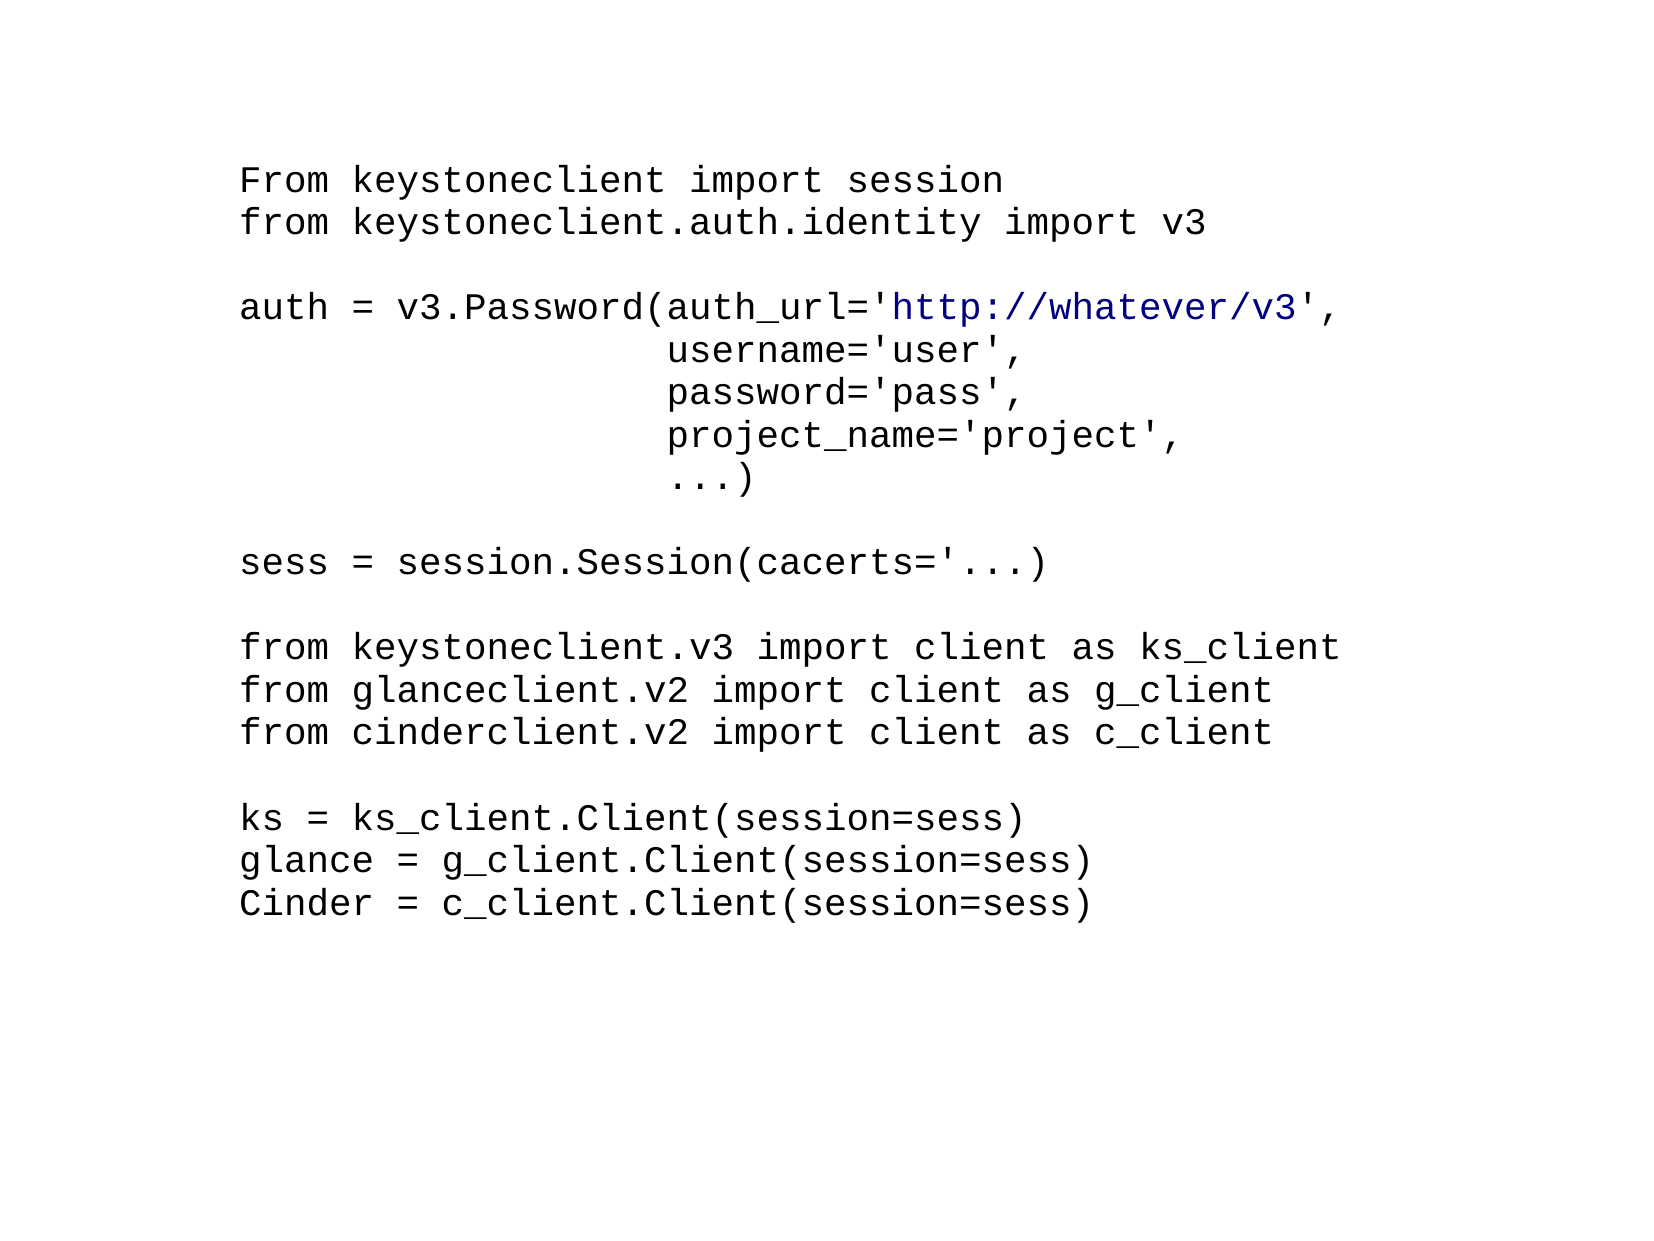

From keystoneclient import session
from keystoneclient.auth.identity import v3
auth = v3.Password(auth_url='http://whatever/v3',
 username='user',
 password='pass',
 project_name='project',
 ...)
sess = session.Session(cacerts='...)
from keystoneclient.v3 import client as ks_client
from glanceclient.v2 import client as g_client
from cinderclient.v2 import client as c_client
ks = ks_client.Client(session=sess)
glance = g_client.Client(session=sess)
Cinder = c_client.Client(session=sess)